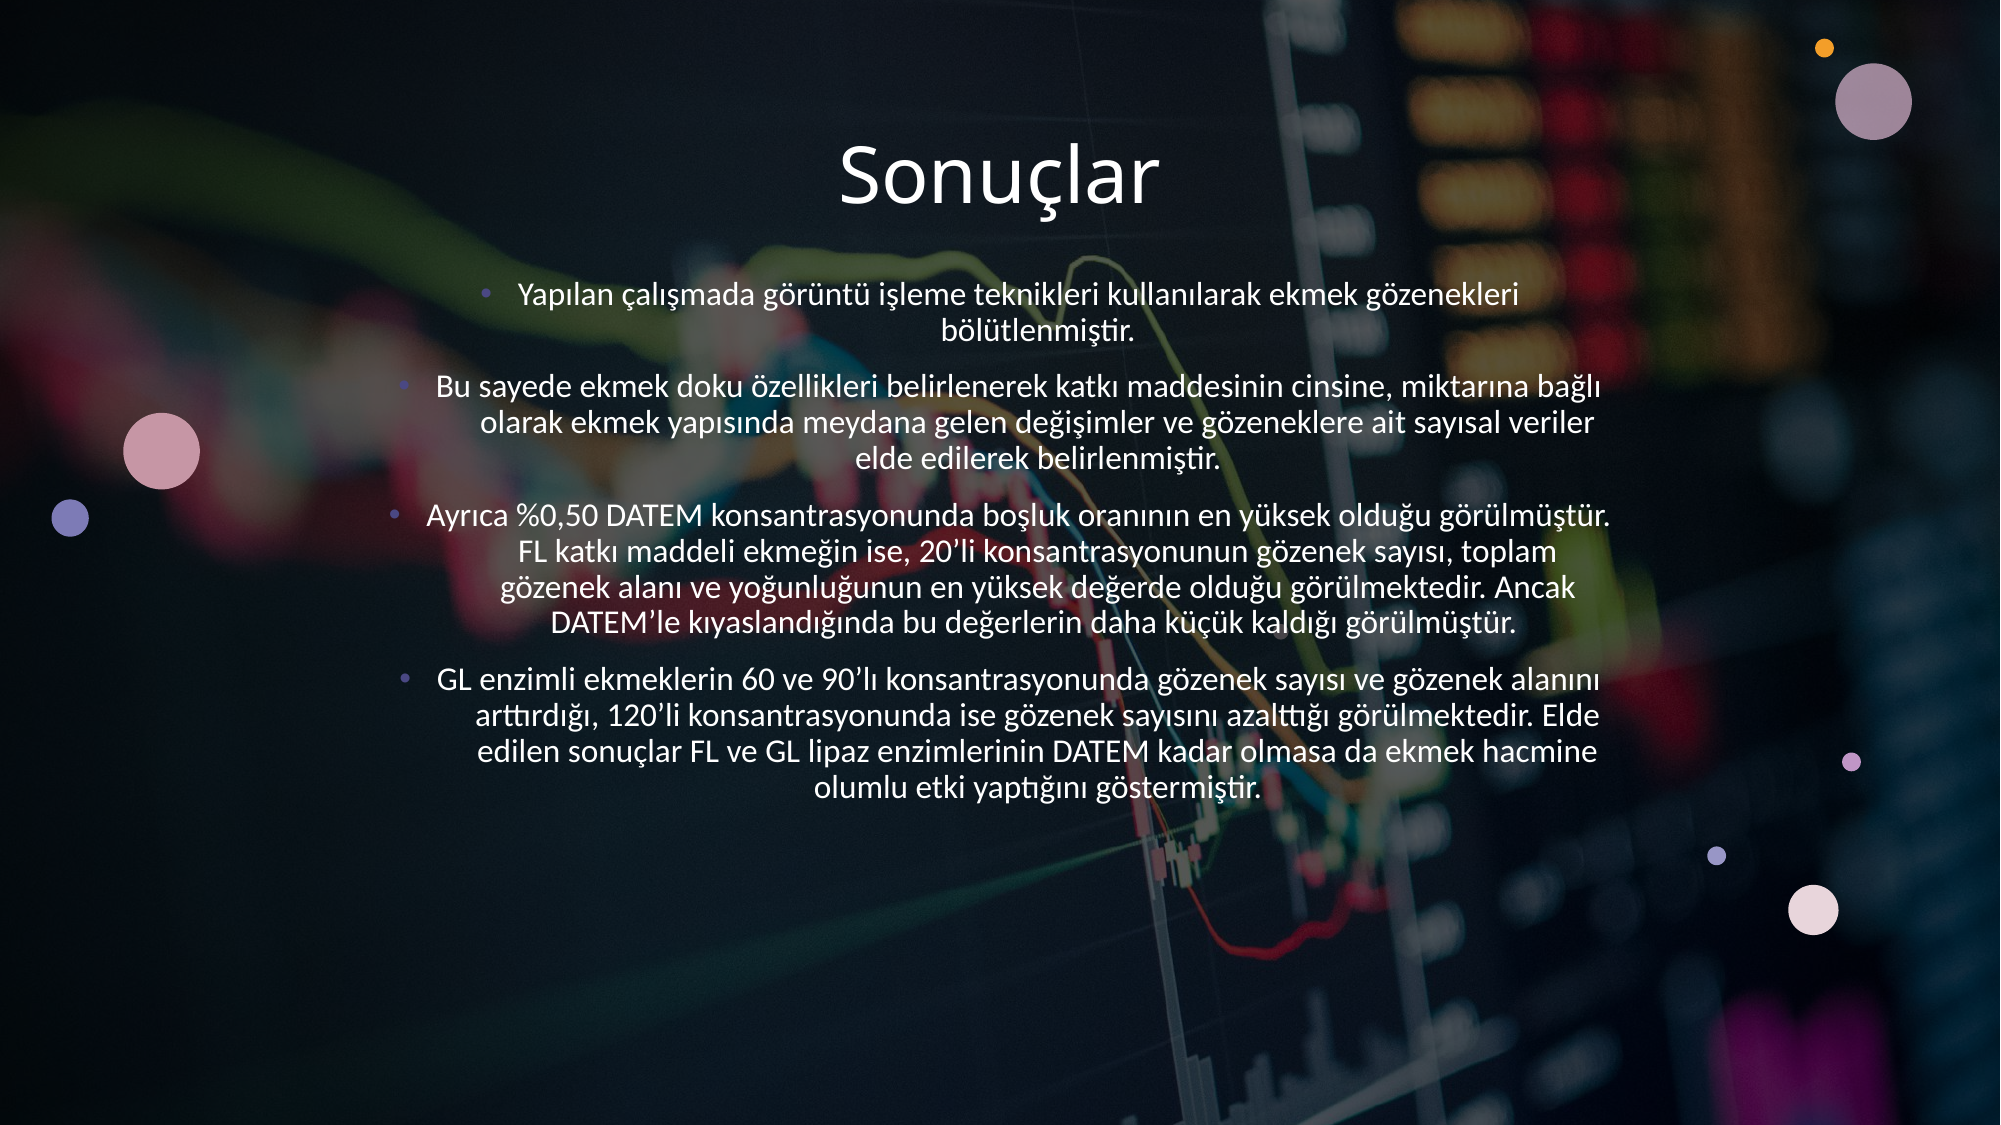

# Sonuçlar
Yapılan çalışmada görüntü işleme teknikleri kullanılarak ekmek gözenekleri bölütlenmiştir.
Bu sayede ekmek doku özellikleri belirlenerek katkı maddesinin cinsine, miktarına bağlı olarak ekmek yapısında meydana gelen değişimler ve gözeneklere ait sayısal veriler elde edilerek belirlenmiştir.
Ayrıca %0,50 DATEM konsantrasyonunda boşluk oranının en yüksek olduğu görülmüştür. FL katkı maddeli ekmeğin ise, 20’li konsantrasyonunun gözenek sayısı, toplam gözenek alanı ve yoğunluğunun en yüksek değerde olduğu görülmektedir. Ancak DATEM’le kıyaslandığında bu değerlerin daha küçük kaldığı görülmüştür.
GL enzimli ekmeklerin 60 ve 90’lı konsantrasyonunda gözenek sayısı ve gözenek alanını arttırdığı, 120’li konsantrasyonunda ise gözenek sayısını azalttığı görülmektedir. Elde edilen sonuçlar FL ve GL lipaz enzimlerinin DATEM kadar olmasa da ekmek hacmine olumlu etki yaptığını göstermiştir.